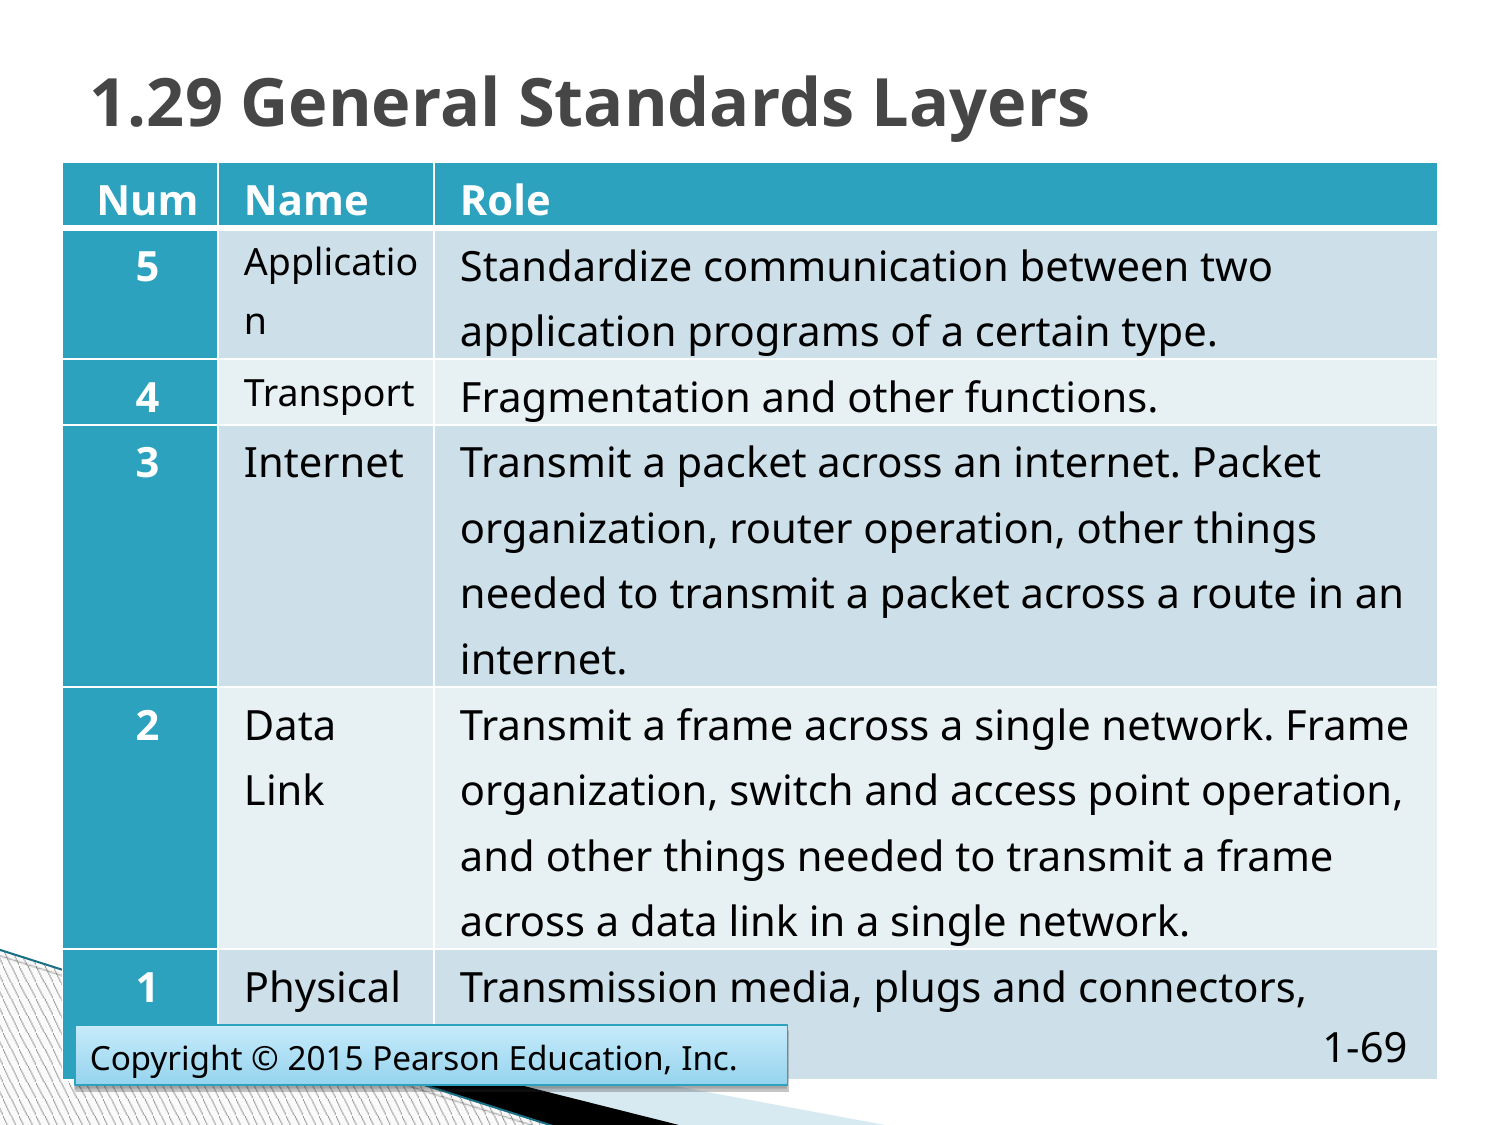

# 1.29 General Standards Layers
| Num | Name | Role |
| --- | --- | --- |
| 5 | Application | Standardize communication between two application programs of a certain type. |
| 4 | Transport | Fragmentation and other functions. |
| 3 | Internet | Transmit a packet across an internet. Packet organization, router operation, other things needed to transmit a packet across a route in an internet. |
| 2 | Data Link | Transmit a frame across a single network. Frame organization, switch and access point operation, and other things needed to transmit a frame across a data link in a single network. |
| 1 | Physical | Transmission media, plugs and connectors, signaling. |
Copyright © 2015 Pearson Education, Inc.